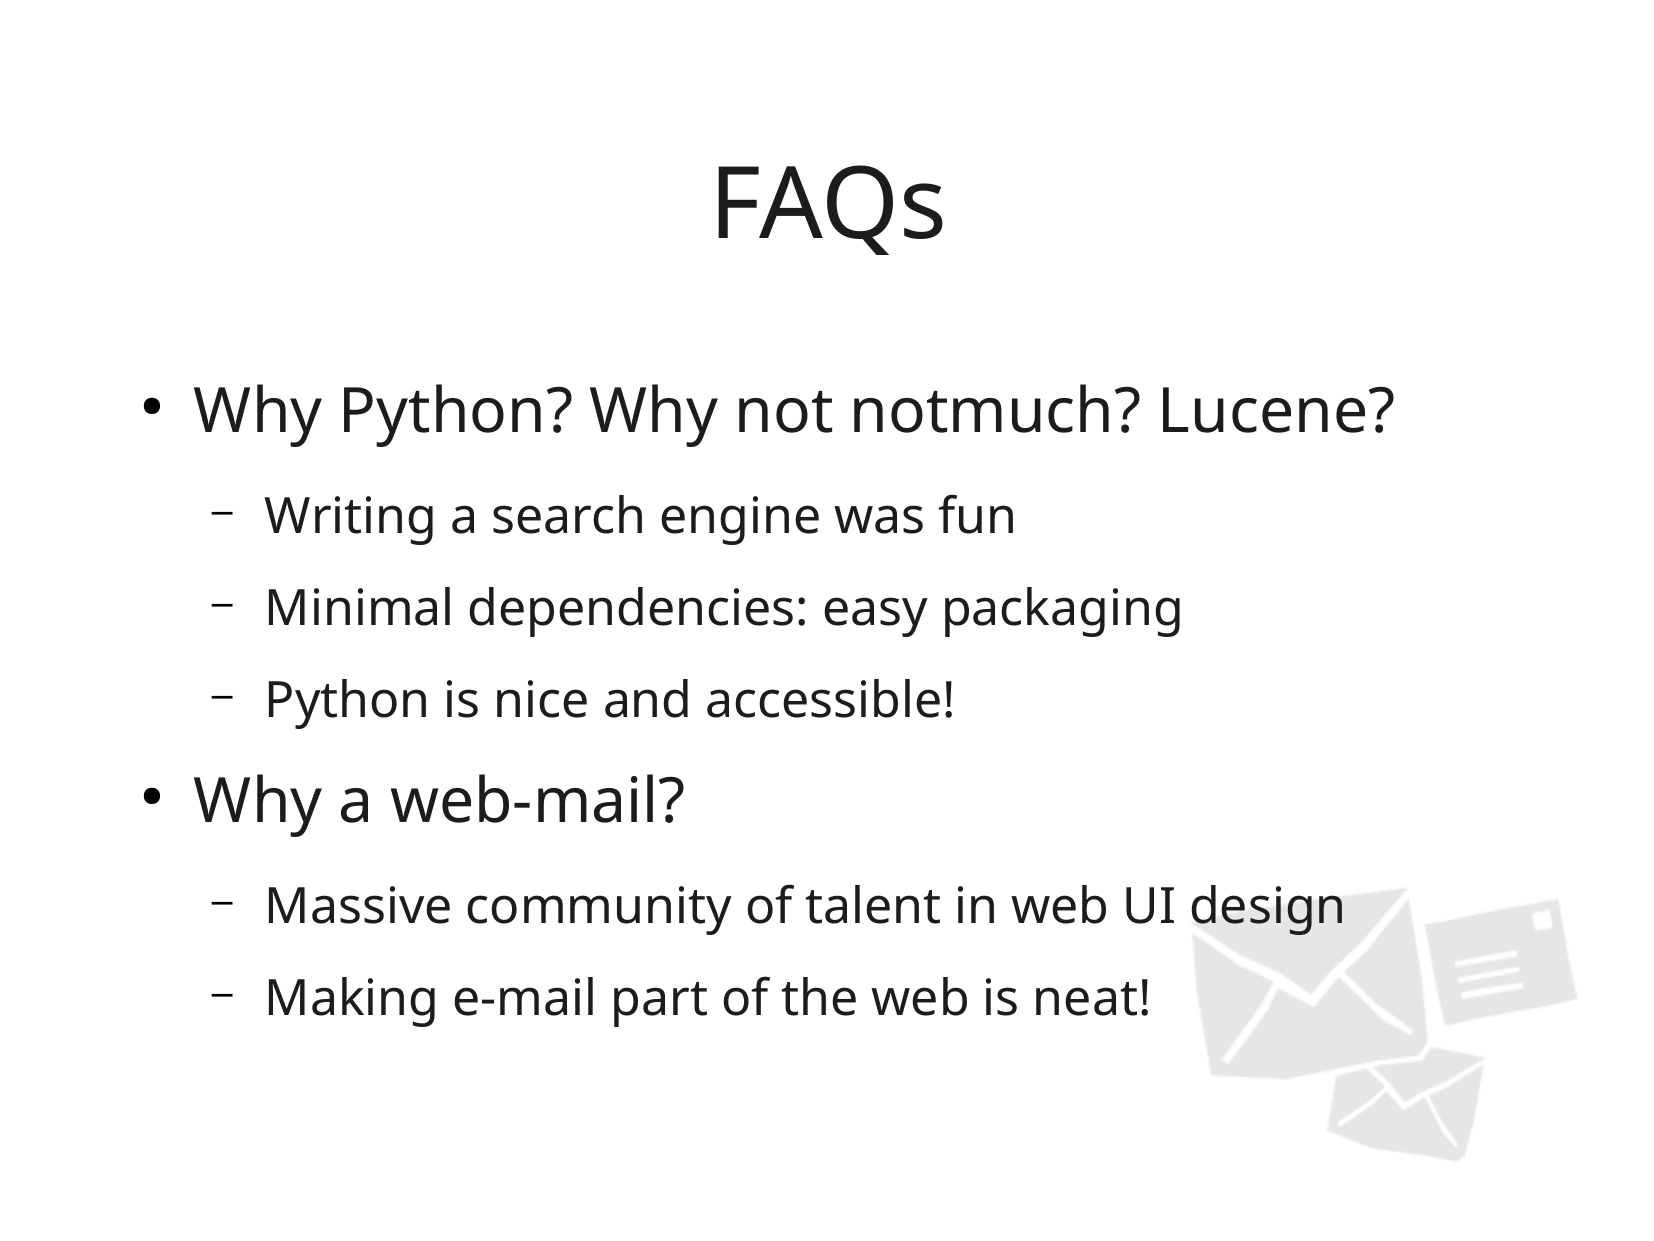

# FAQs
Why Python? Why not notmuch? Lucene?
Writing a search engine was fun
Minimal dependencies: easy packaging
Python is nice and accessible!
Why a web-mail?
Massive community of talent in web UI design
Making e-mail part of the web is neat!